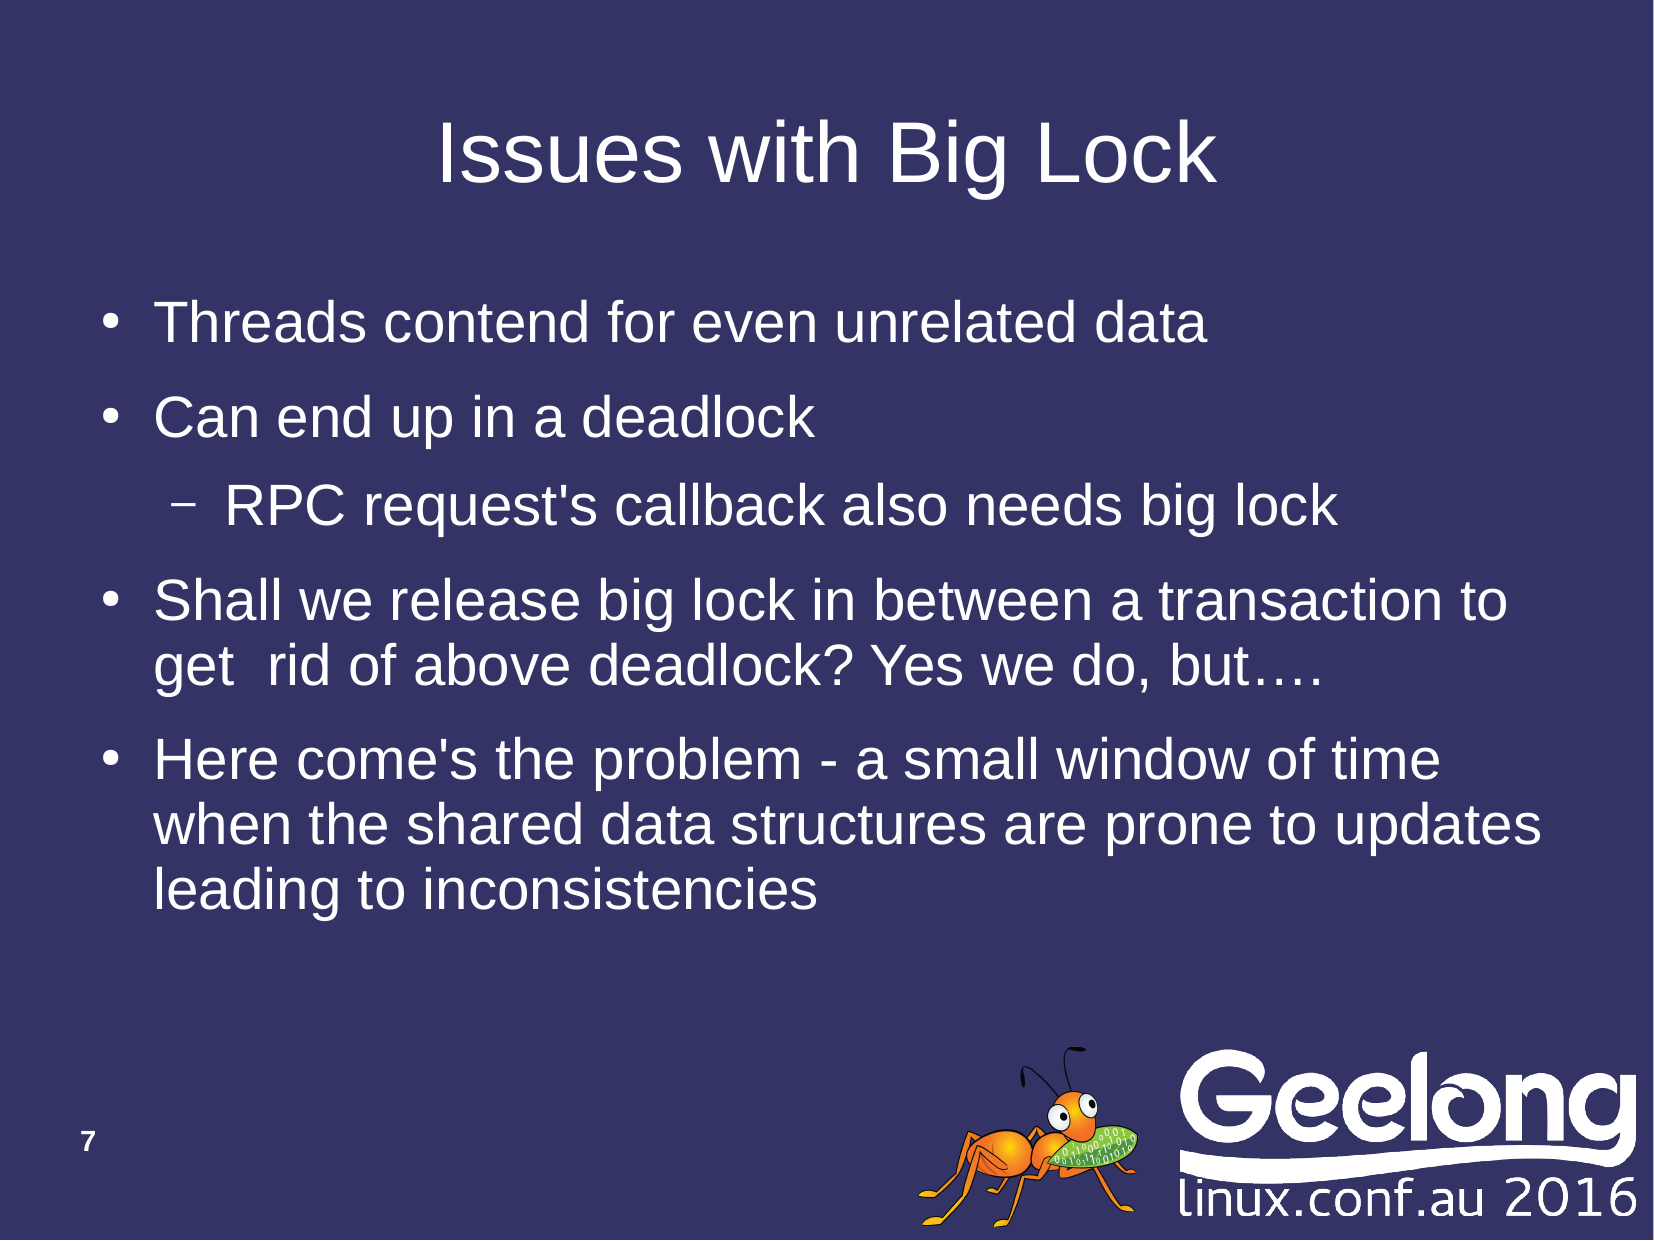

# Issues with Big Lock
Threads contend for even unrelated data
Can end up in a deadlock
RPC request's callback also needs big lock
Shall we release big lock in between a transaction to get rid of above deadlock? Yes we do, but….
Here come's the problem - a small window of time when the shared data structures are prone to updates leading to inconsistencies
7